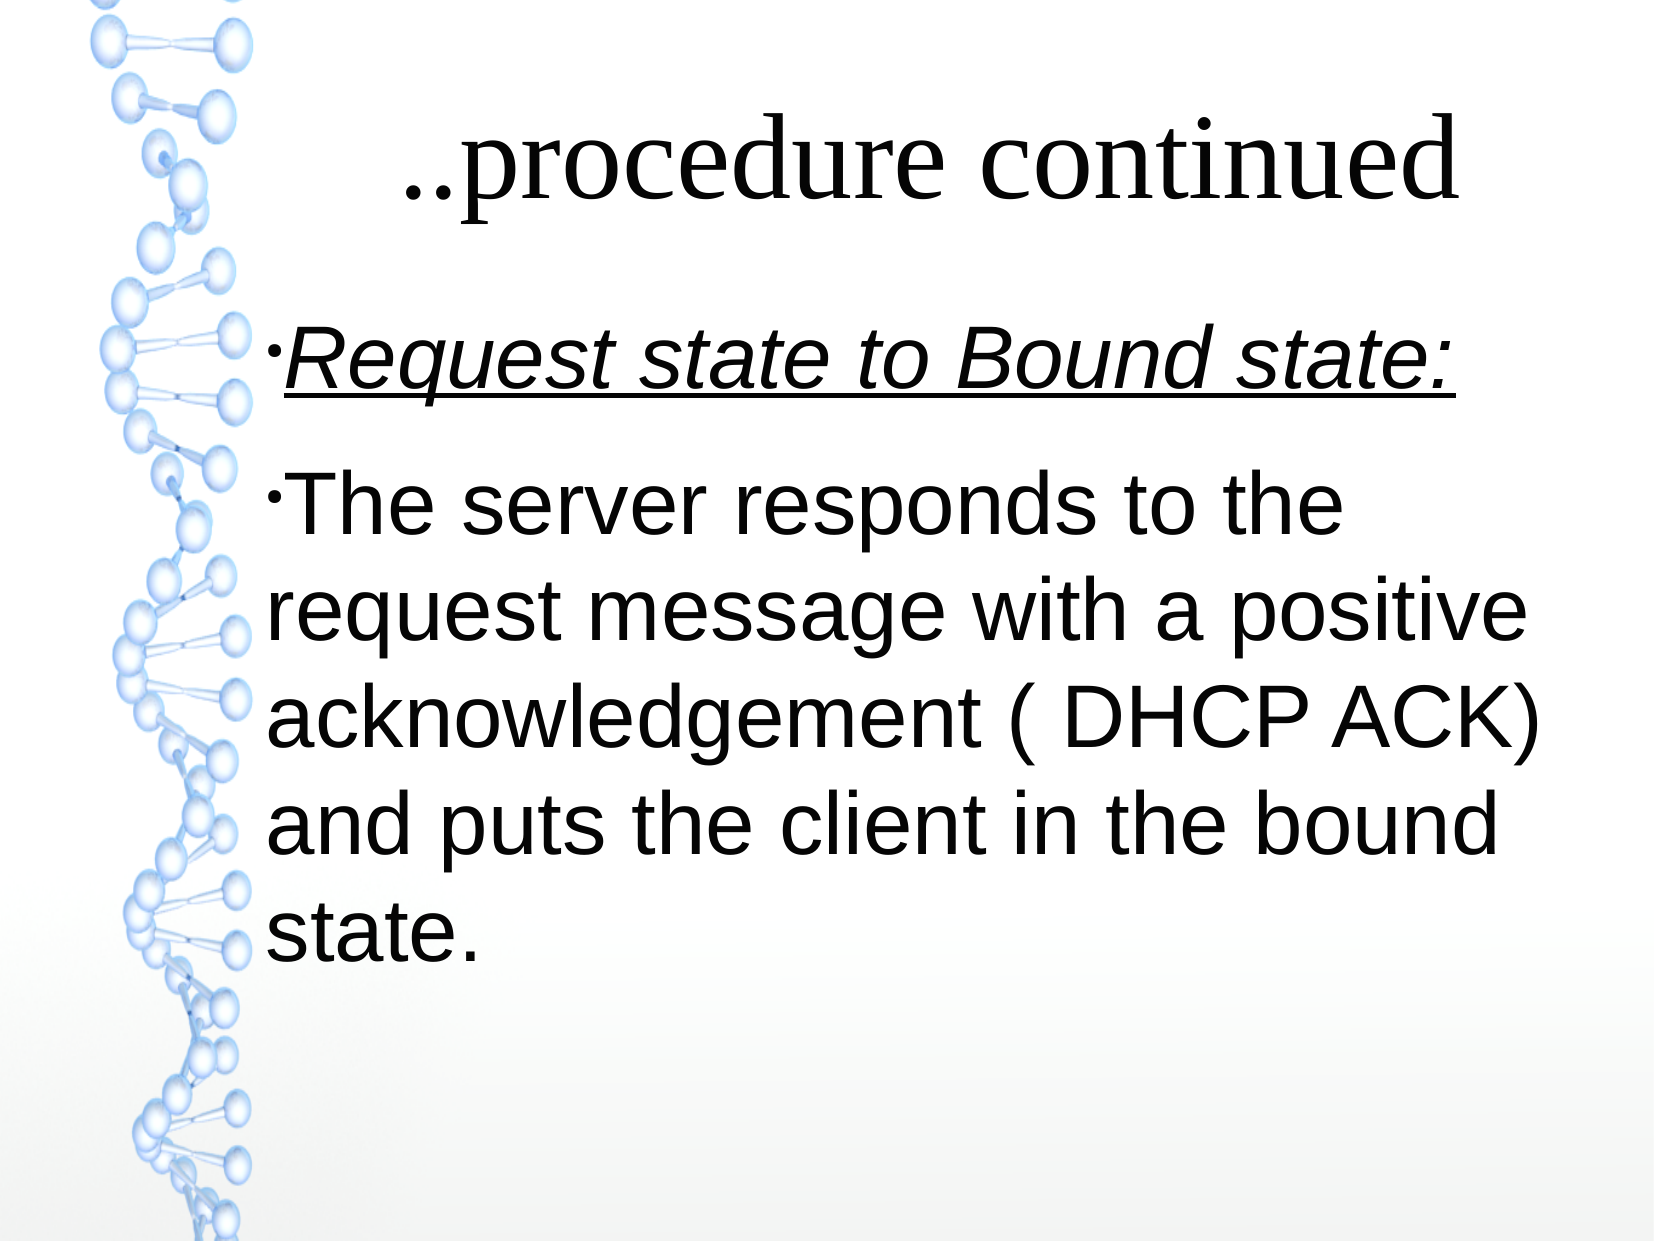

# ..procedure continued
Request state to Bound state:
The server responds to the request message with a positive acknowledgement ( DHCP ACK) and puts the client in the bound state.